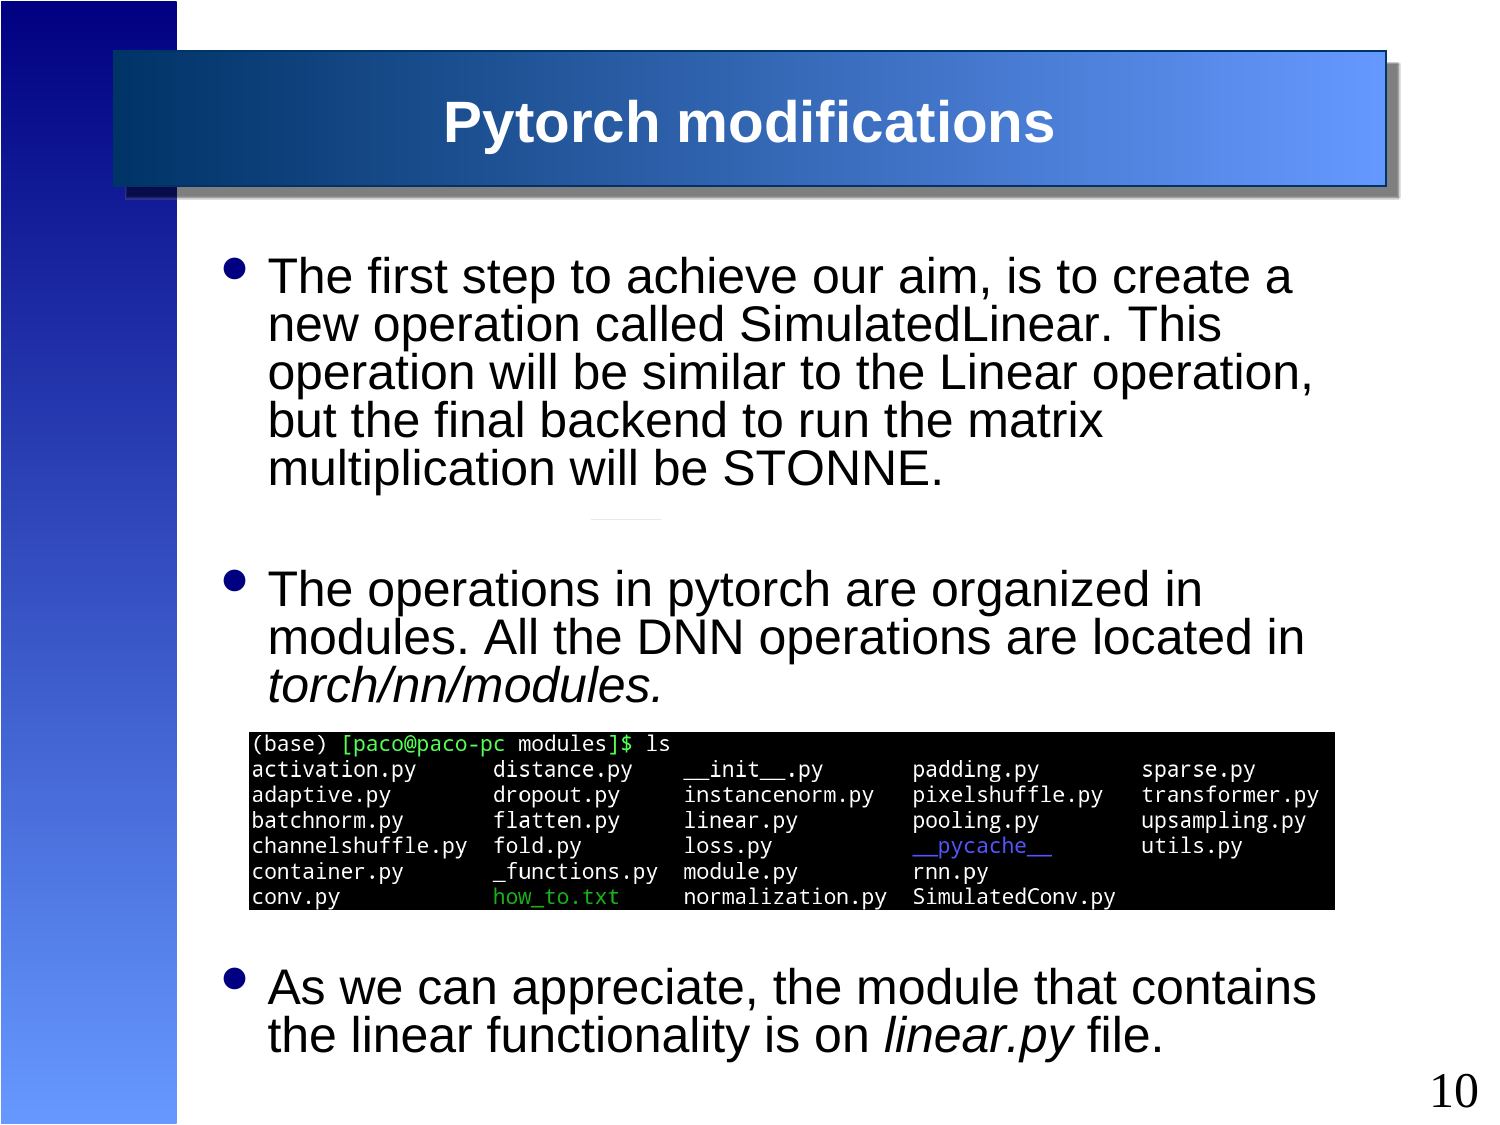

# Pytorch modifications
The first step to achieve our aim, is to create a new operation called SimulatedLinear. This operation will be similar to the Linear operation, but the final backend to run the matrix multiplication will be STONNE.
The operations in pytorch are organized in modules. All the DNN operations are located in torch/nn/modules.
As we can appreciate, the module that contains the linear functionality is on linear.py file.